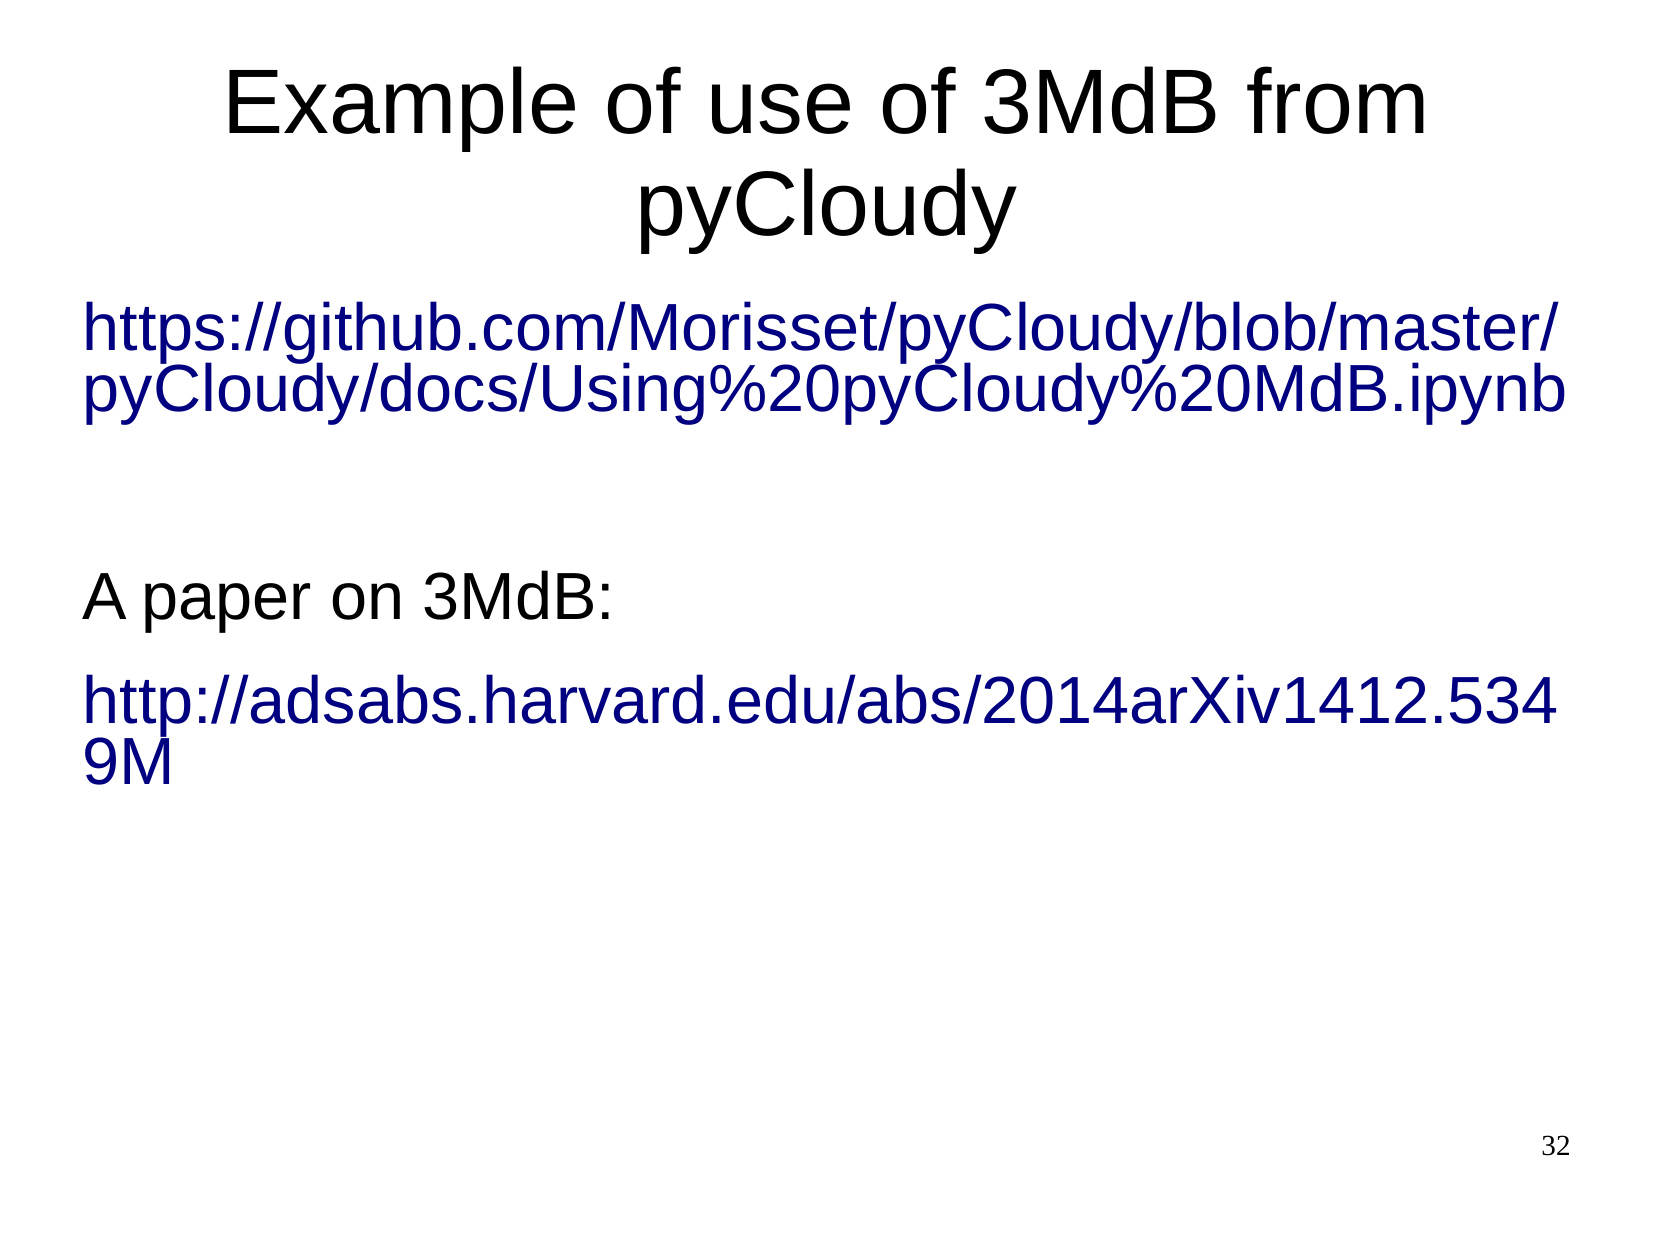

# Example of use of 3MdB from pyCloudy
https://github.com/Morisset/pyCloudy/blob/master/pyCloudy/docs/Using%20pyCloudy%20MdB.ipynb
A paper on 3MdB:
http://adsabs.harvard.edu/abs/2014arXiv1412.5349M
32